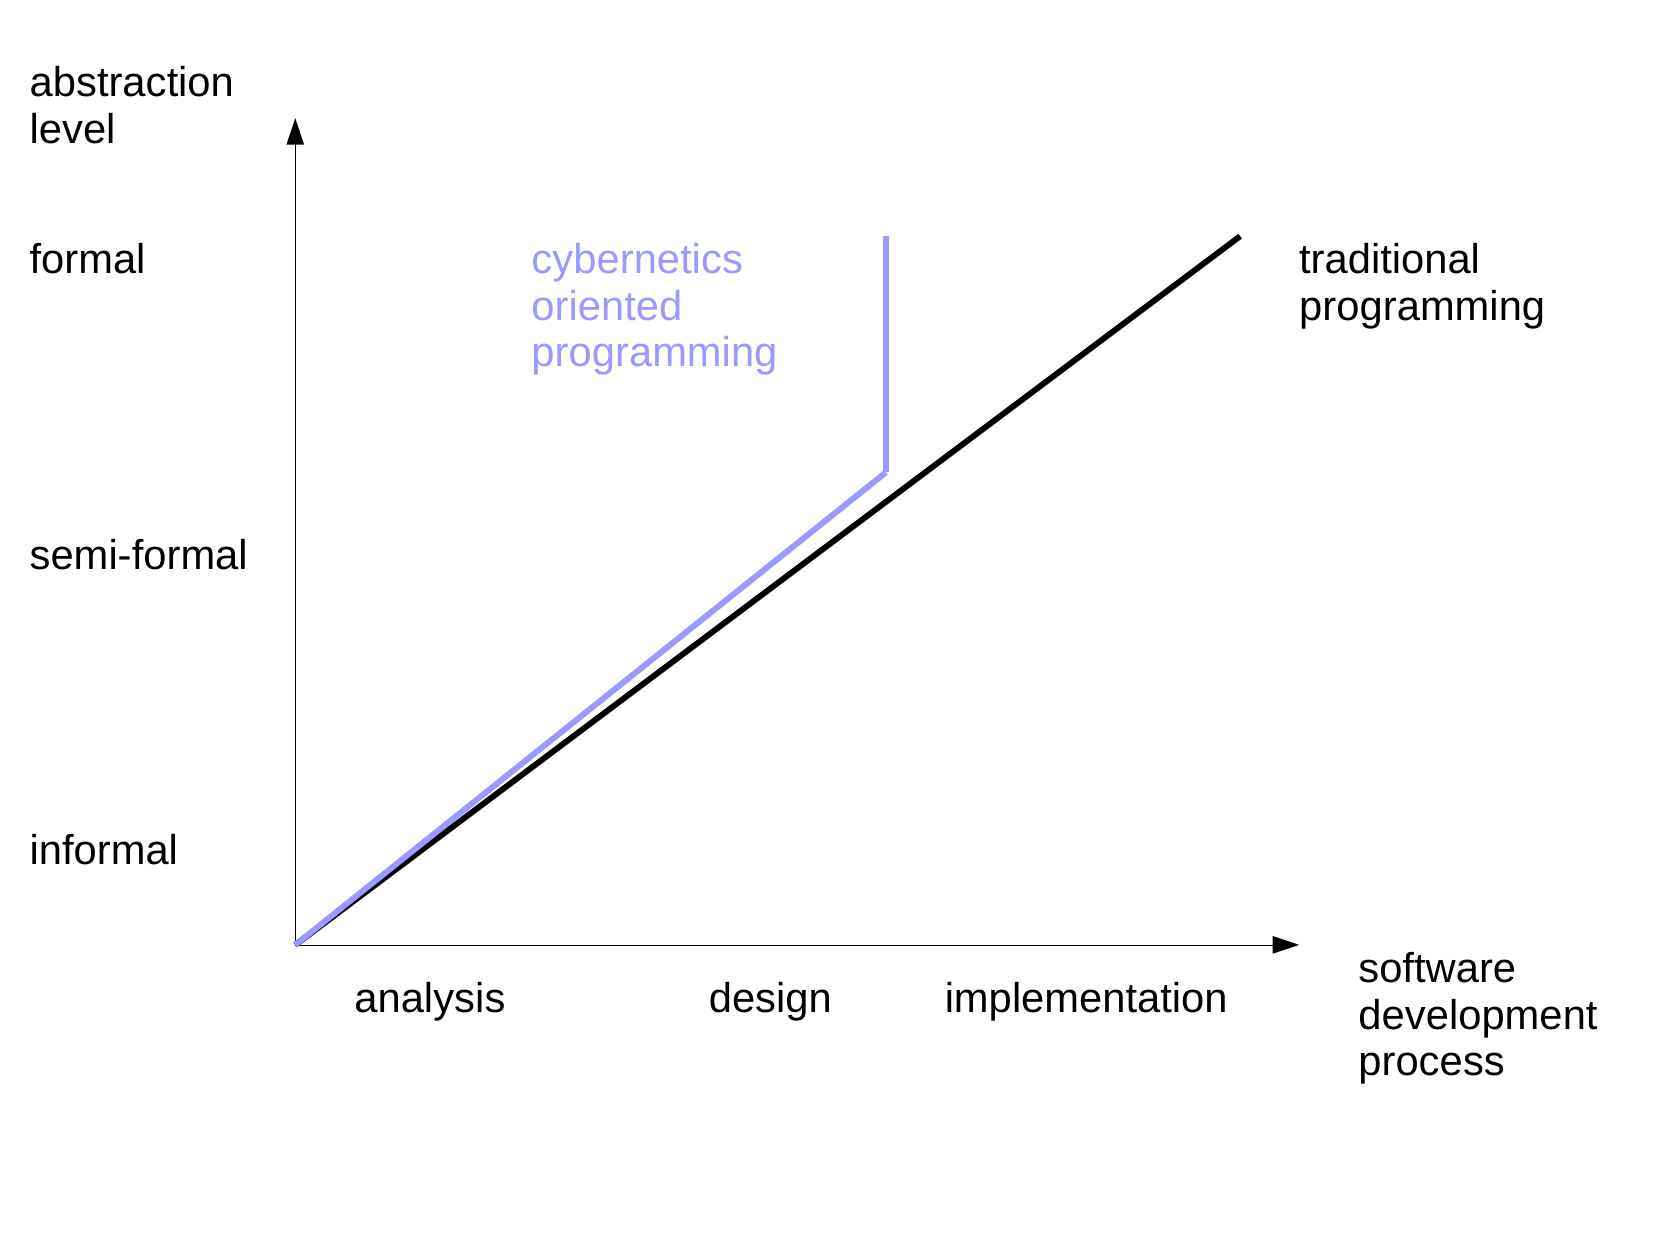

abstraction
level
formal
semi-formal
informal
software
development
process
analysis
design
implementation
cybernetics oriented programming
traditional
programming